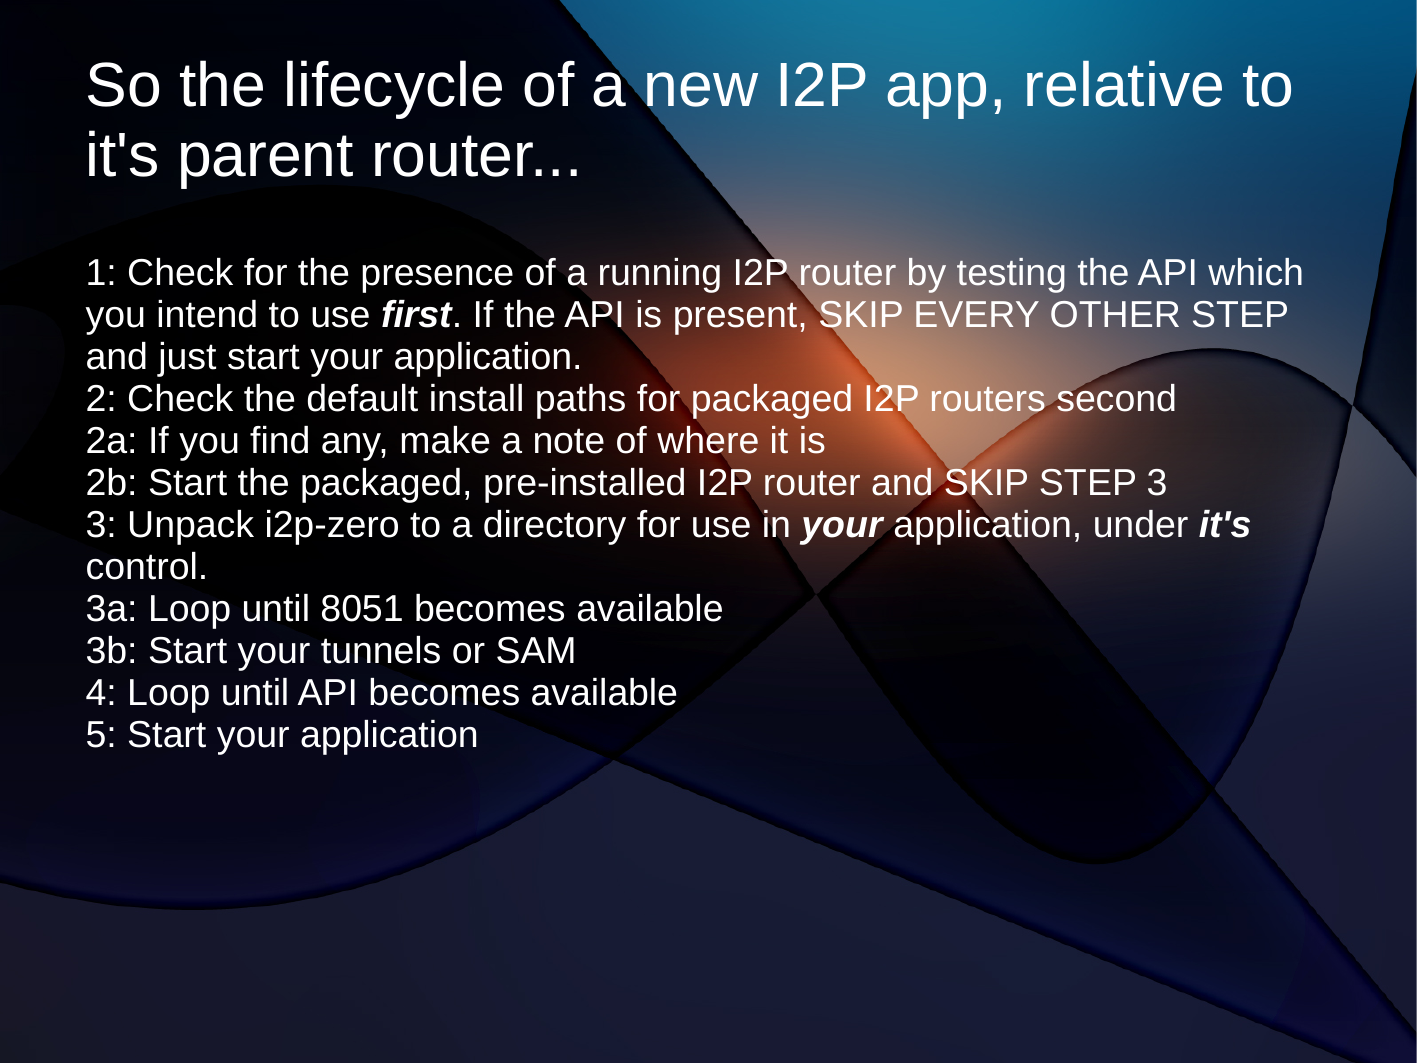

So the lifecycle of a new I2P app, relative to it's parent router...
1: Check for the presence of a running I2P router by testing the API which you intend to use first. If the API is present, SKIP EVERY OTHER STEP and just start your application.
2: Check the default install paths for packaged I2P routers second
2a: If you find any, make a note of where it is
2b: Start the packaged, pre-installed I2P router and SKIP STEP 3
3: Unpack i2p-zero to a directory for use in your application, under it's control.
3a: Loop until 8051 becomes available
3b: Start your tunnels or SAM
4: Loop until API becomes available
5: Start your application